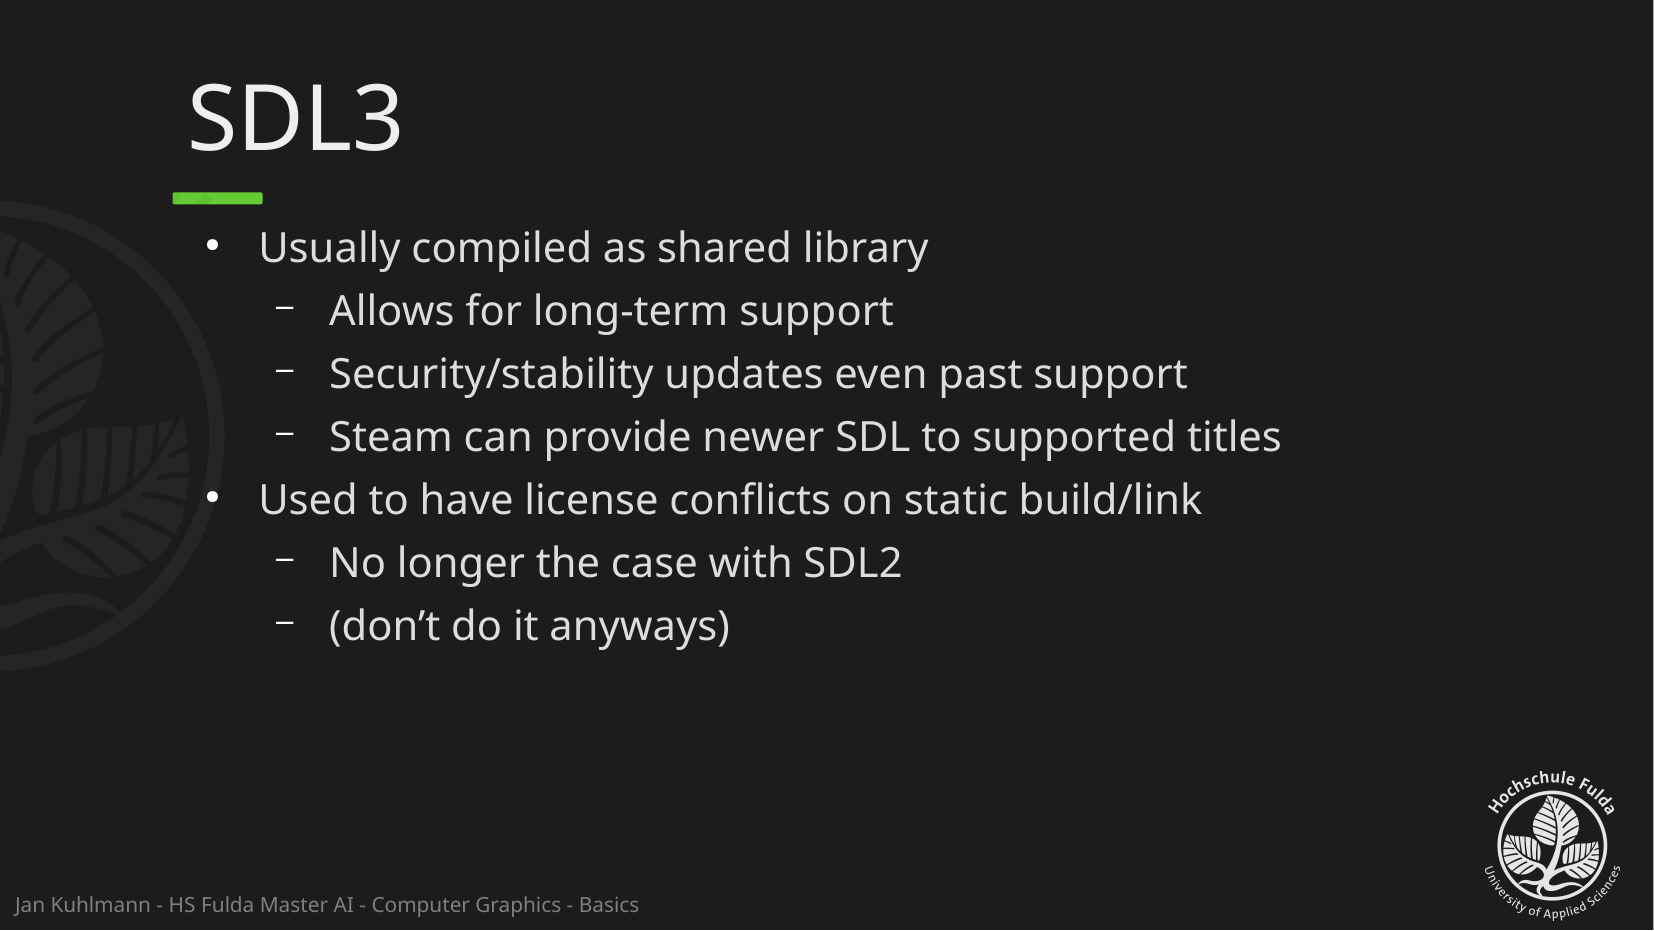

# SDL3
Usually compiled as shared library
Allows for long-term support
Security/stability updates even past support
Steam can provide newer SDL to supported titles
Used to have license conflicts on static build/link
No longer the case with SDL2
(don’t do it anyways)
Jan Kuhlmann - HS Fulda Master AI - Computer Graphics - Basics